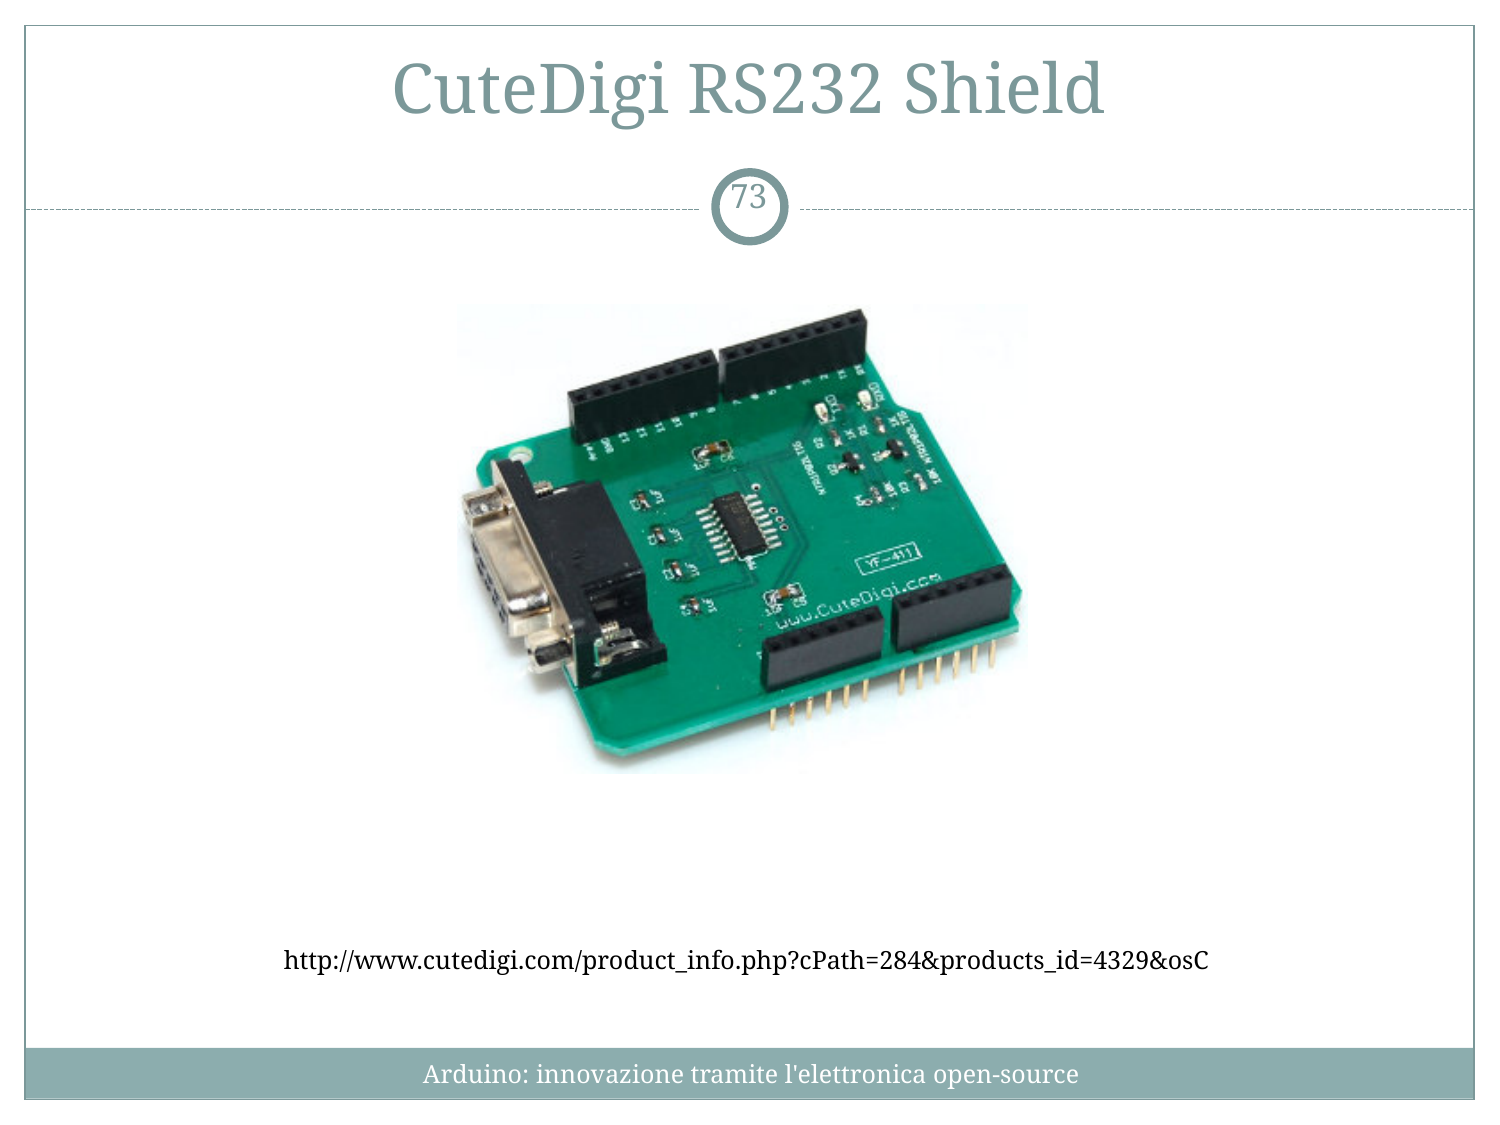

# CuteDigi RS232 Shield
http://www.cutedigi.com/product_info.php?cPath=284&products_id=4329&osC
Arduino: innovazione tramite l'elettronica open-source